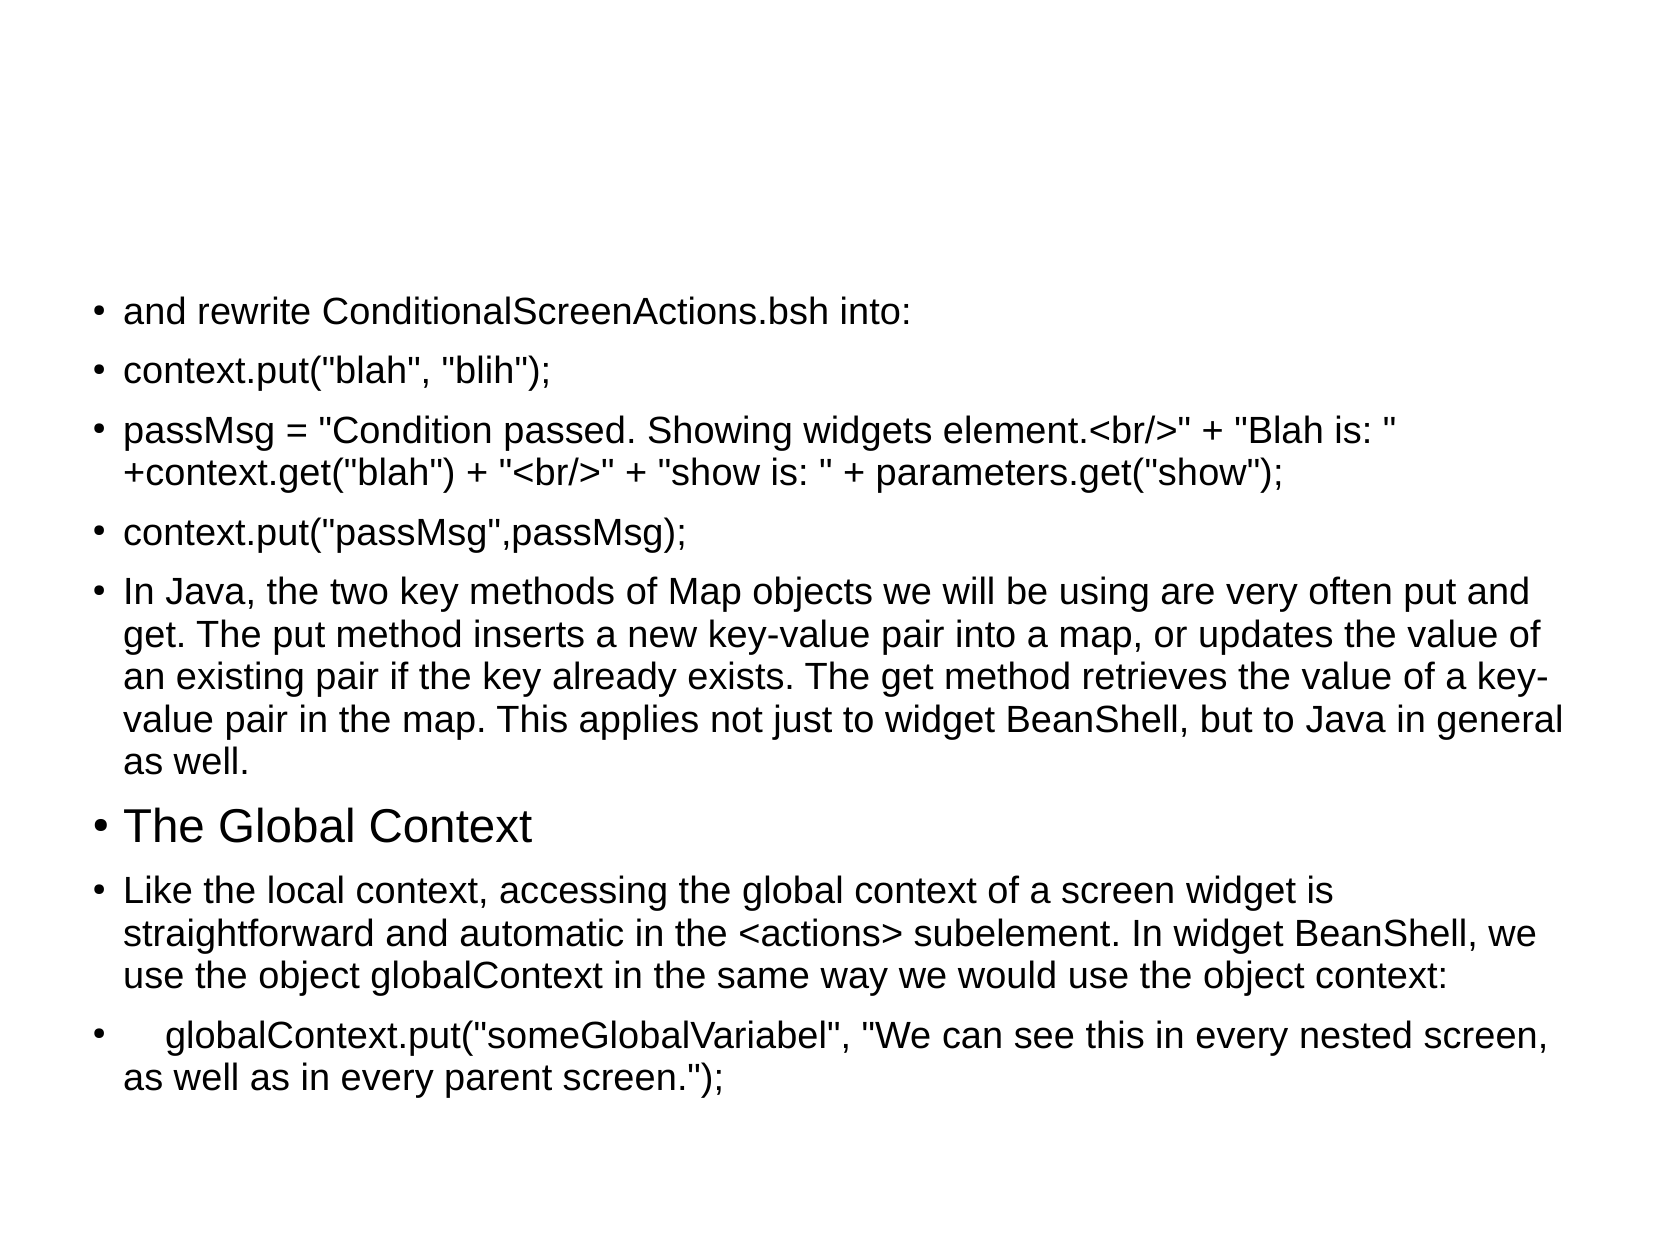

# and rewrite ConditionalScreenActions.bsh into:
context.put("blah", "blih");
passMsg = "Condition passed. Showing widgets element.<br/>" + "Blah is: " +context.get("blah") + "<br/>" + "show is: " + parameters.get("show");
context.put("passMsg",passMsg);
In Java, the two key methods of Map objects we will be using are very often put and get. The put method inserts a new key-value pair into a map, or updates the value of an existing pair if the key already exists. The get method retrieves the value of a key-value pair in the map. This applies not just to widget BeanShell, but to Java in general as well.
The Global Context
Like the local context, accessing the global context of a screen widget is straightforward and automatic in the <actions> subelement. In widget BeanShell, we use the object globalContext in the same way we would use the object context:
 globalContext.put("someGlobalVariabel", "We can see this in every nested screen, as well as in every parent screen.");